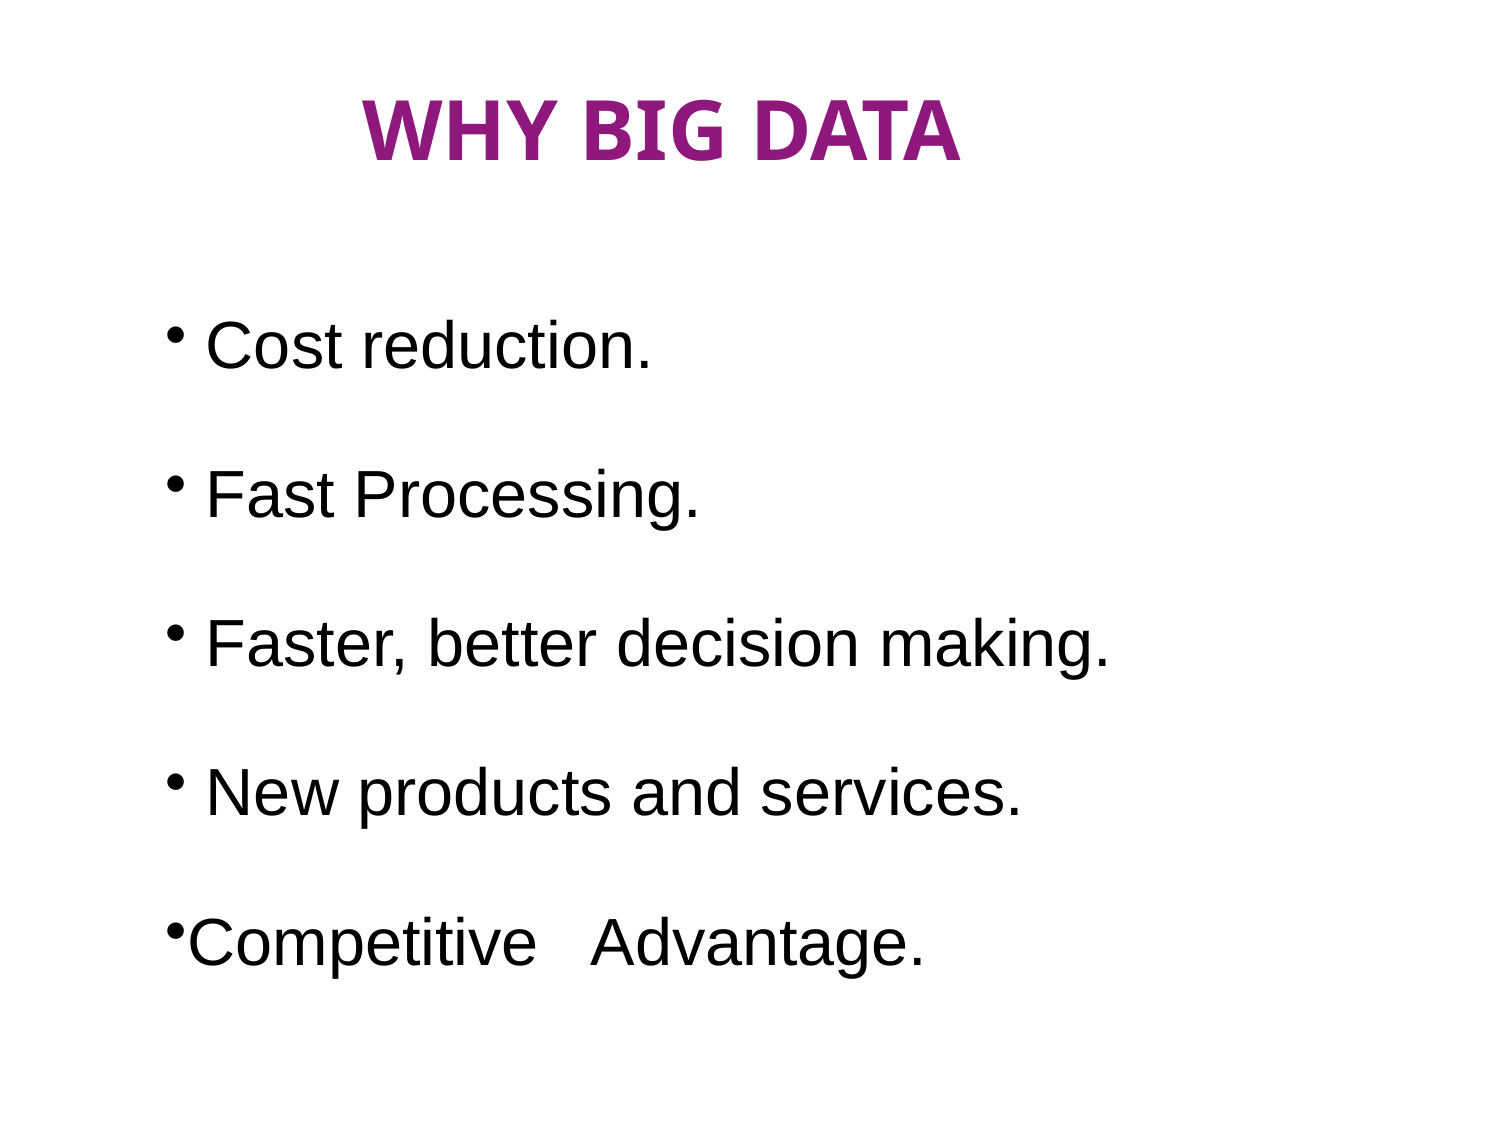

# WHY BIG DATA
 Cost reduction.
 Fast Processing.
 Faster, better decision making.
 New products and services.
Competitive Advantage.